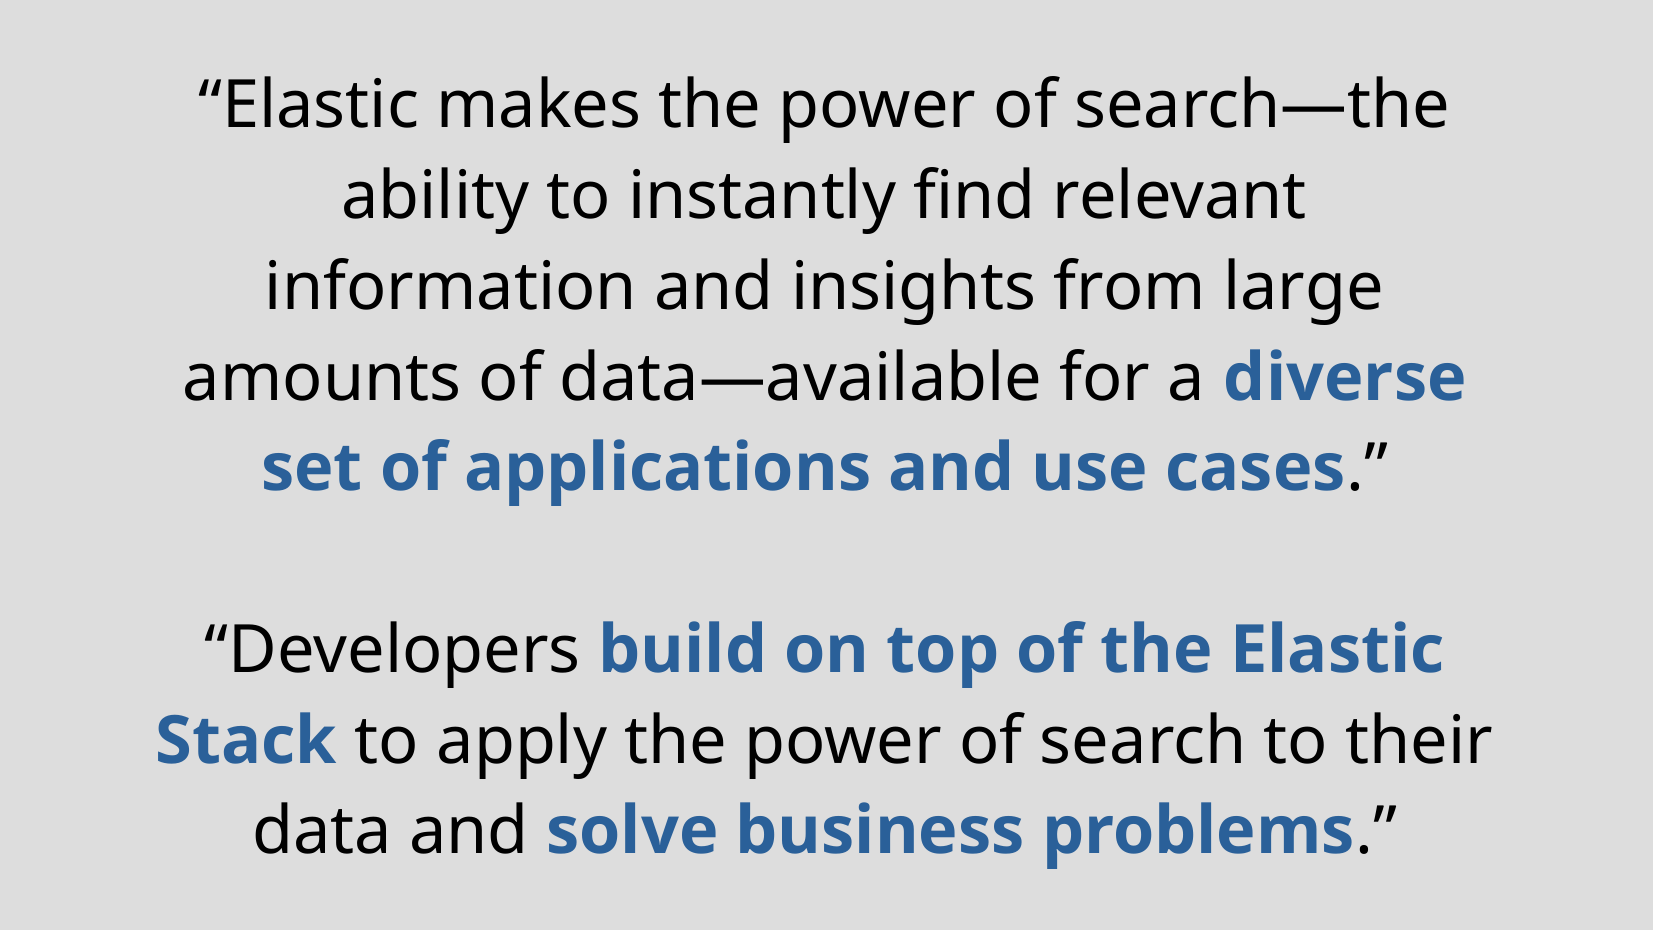

# “Elastic makes the power of search—the ability to instantly find relevant information and insights from large amounts of data—available for a diverse set of applications and use cases.”
“Developers build on top of the Elastic Stack to apply the power of search to their data and solve business problems.”